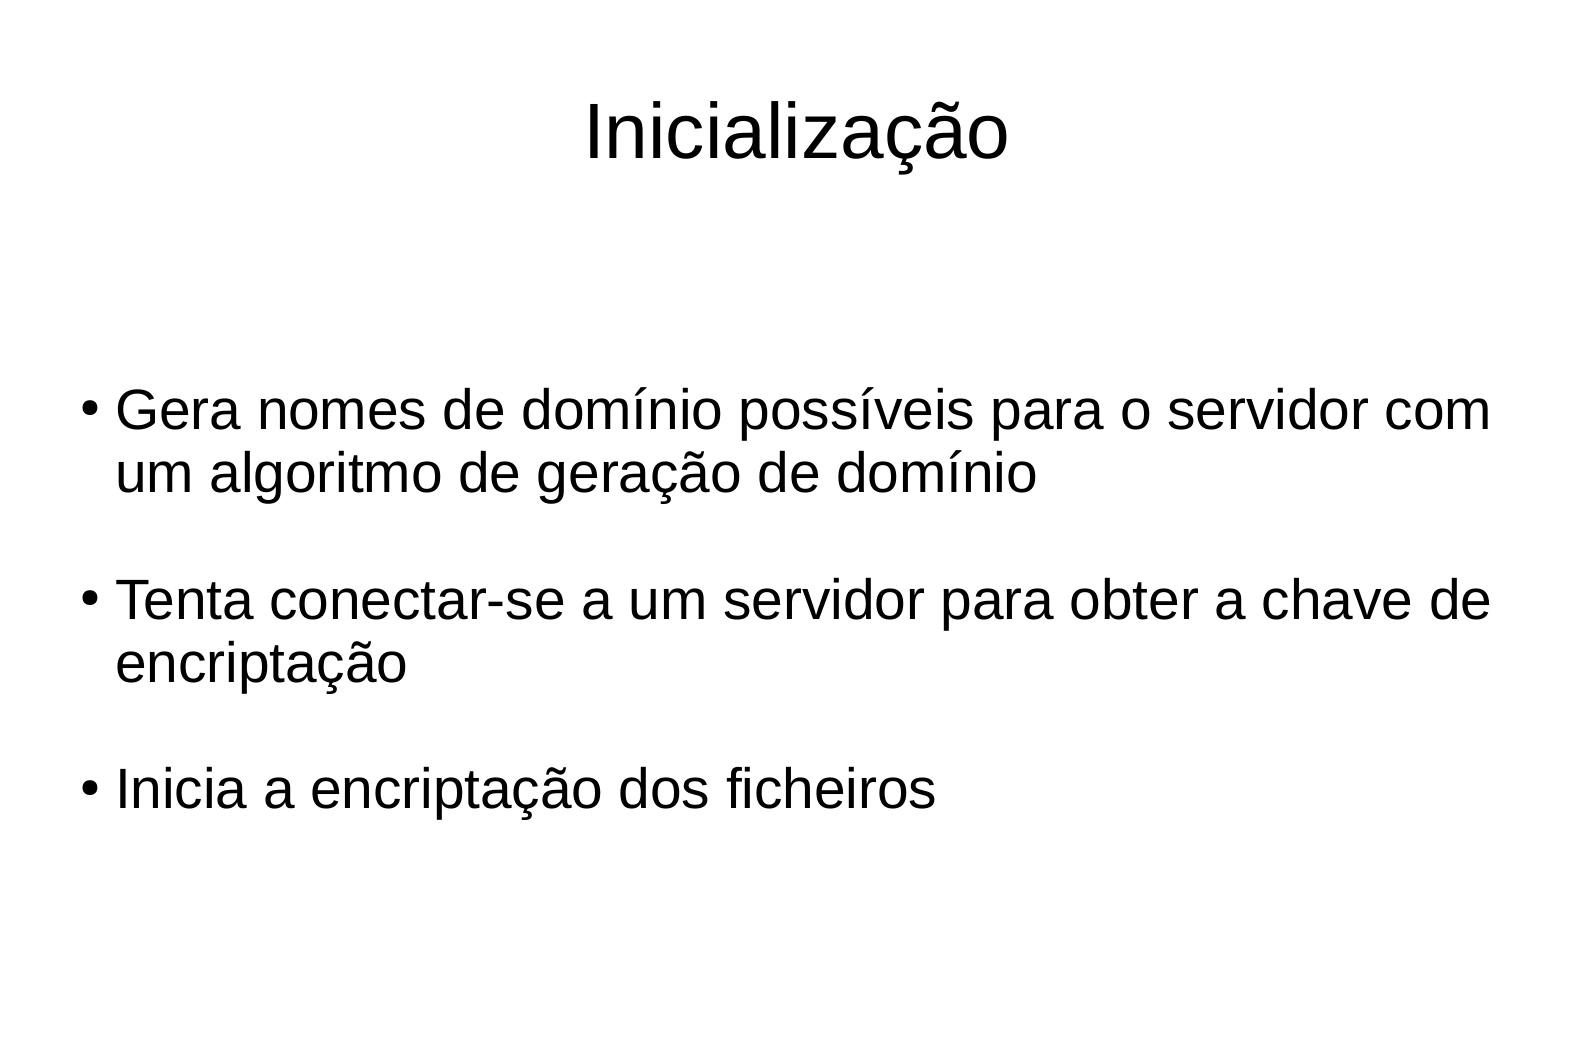

# Inicialização
Gera nomes de domínio possíveis para o servidor com um algoritmo de geração de domínio
Tenta conectar-se a um servidor para obter a chave de encriptação
Inicia a encriptação dos ficheiros